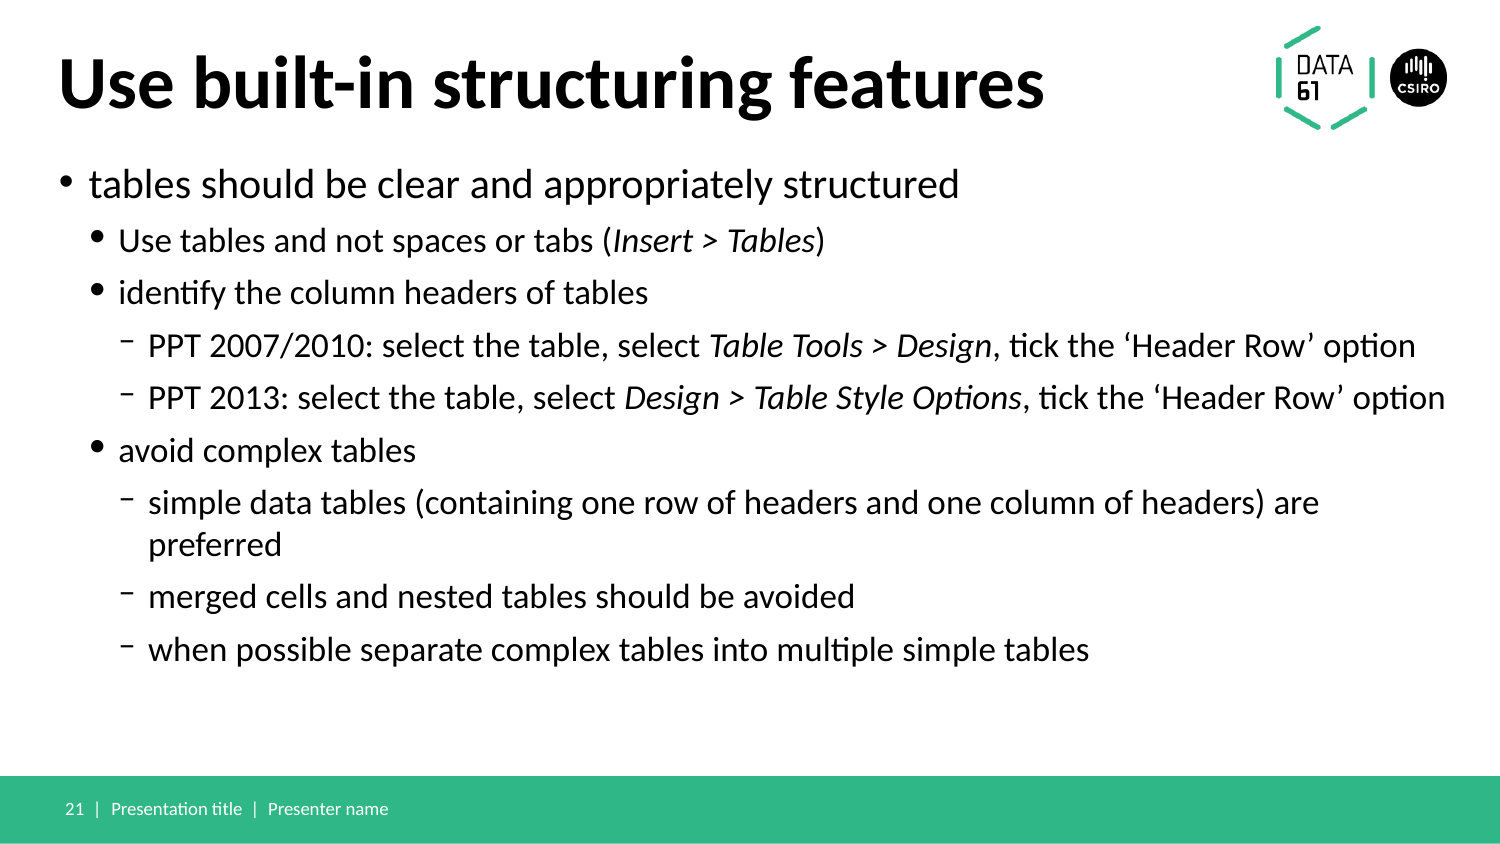

Use built-in structuring features
# tables should be clear and appropriately structured
Use tables and not spaces or tabs (Insert > Tables)
identify the column headers of tables
PPT 2007/2010: select the table, select Table Tools > Design, tick the ‘Header Row’ option
PPT 2013: select the table, select Design > Table Style Options, tick the ‘Header Row’ option
avoid complex tables
simple data tables (containing one row of headers and one column of headers) are preferred
merged cells and nested tables should be avoided
when possible separate complex tables into multiple simple tables
Presentation title | Presenter name